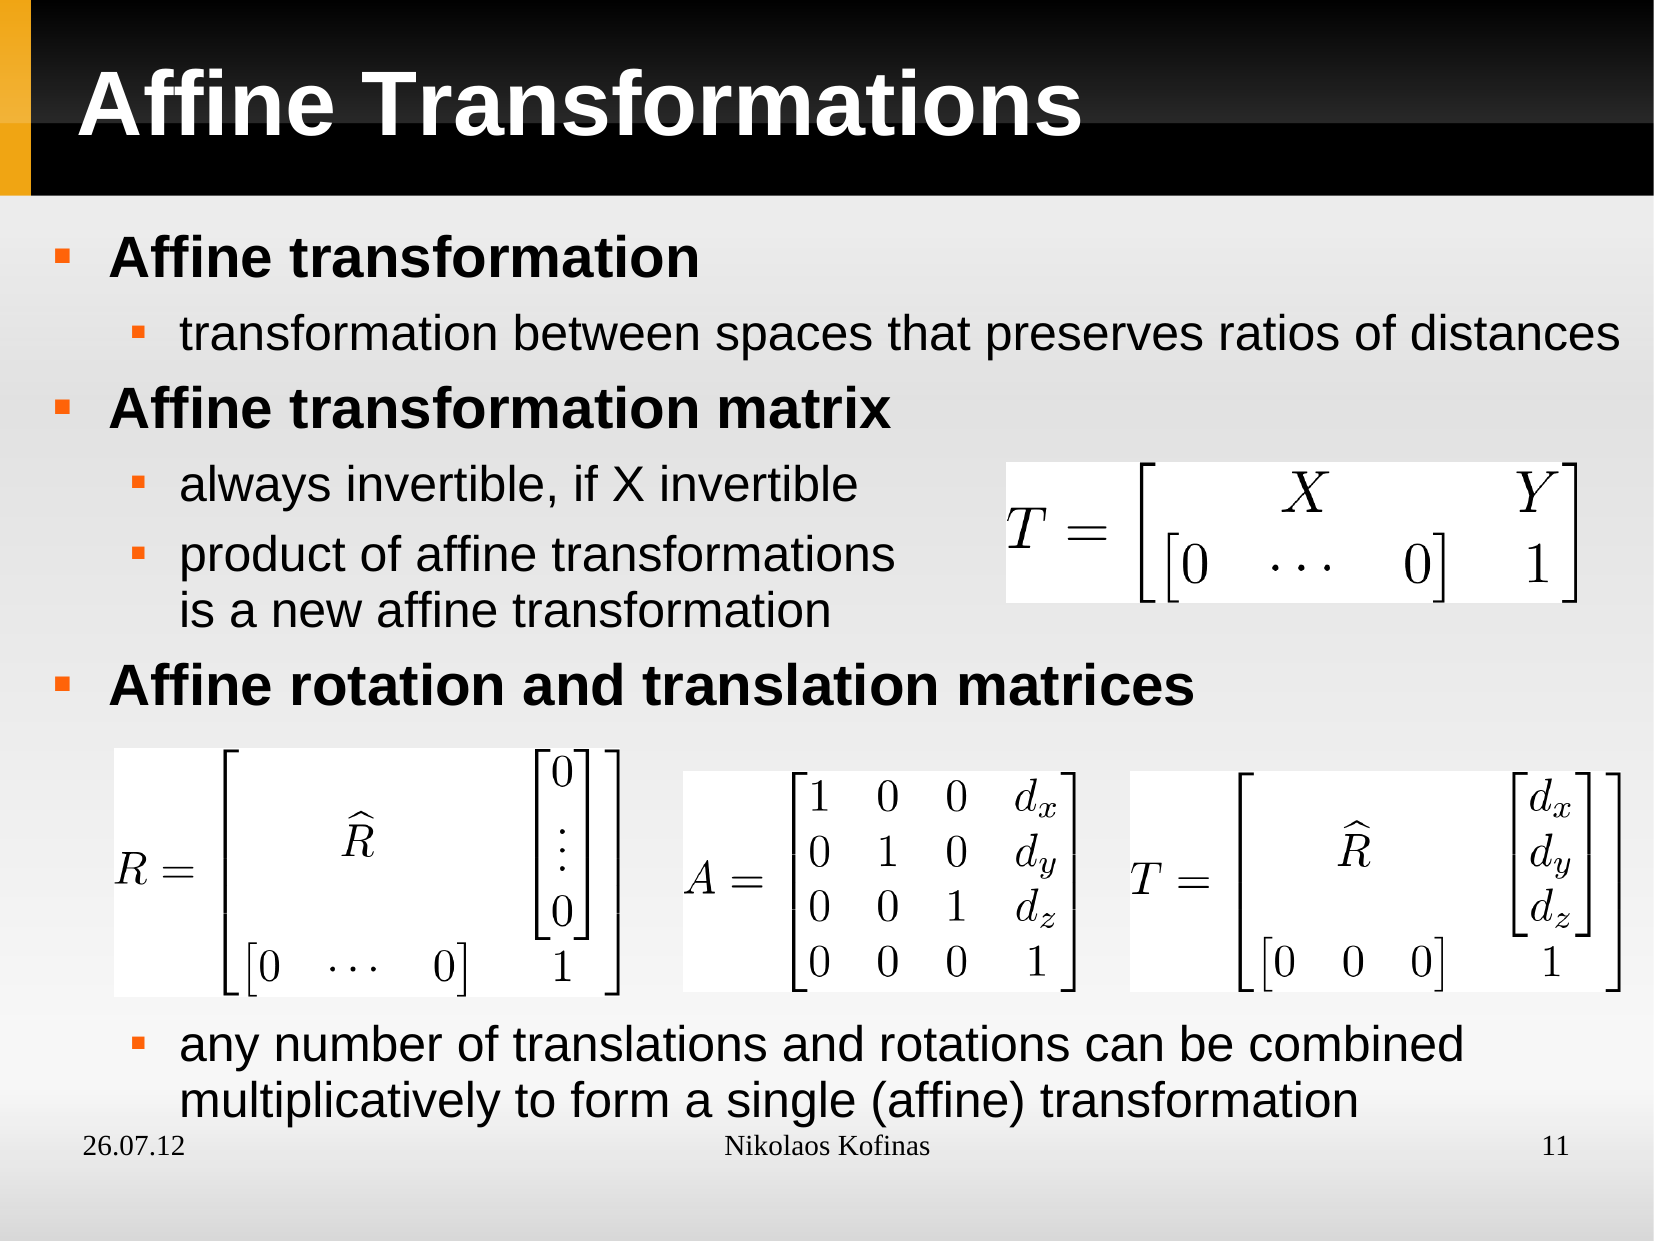

# Affine Transformations
Affine transformation
transformation between spaces that preserves ratios of distances
Affine transformation matrix
always invertible, if X invertible
product of affine transformations
is a new affine transformation
Affine rotation and translation matrices
any number of translations and rotations can be combined
multiplicatively to form a single (affine) transformation
26.07.12
Νικόλαος Κοφινάς
11